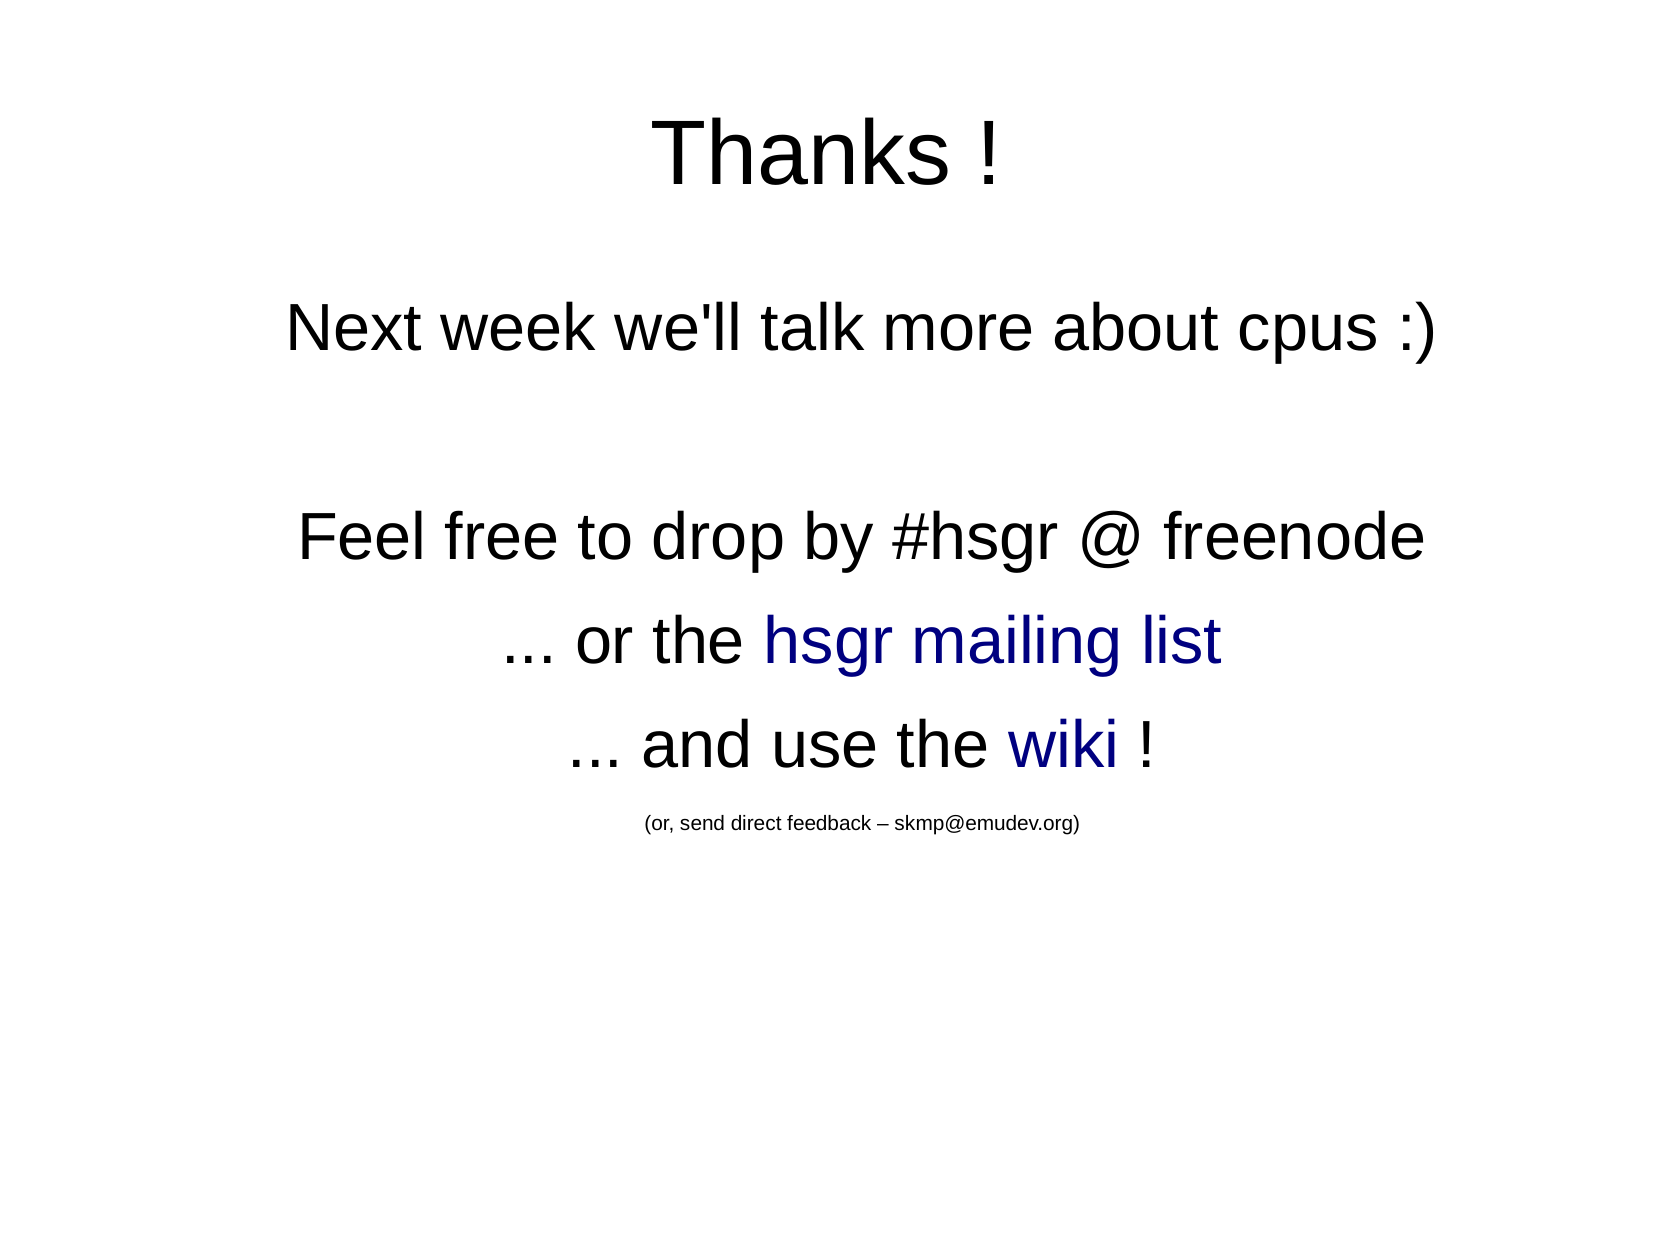

# Thanks !
Next week we'll talk more about cpus :)
Feel free to drop by #hsgr @ freenode
... or the hsgr mailing list
... and use the wiki !
(or, send direct feedback – skmp@emudev.org)